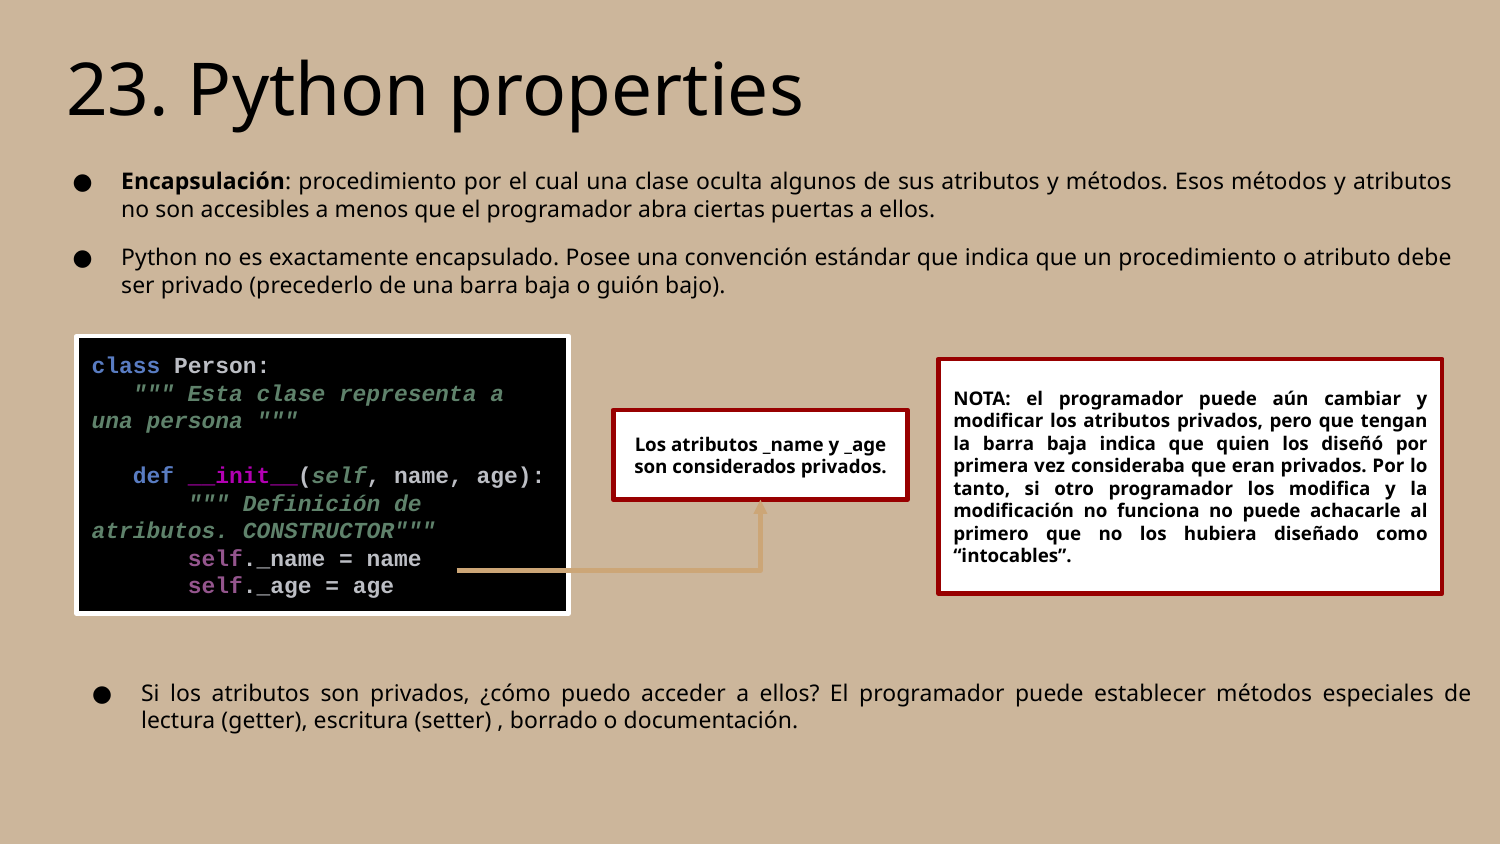

# 23. Python properties
Encapsulación: procedimiento por el cual una clase oculta algunos de sus atributos y métodos. Esos métodos y atributos no son accesibles a menos que el programador abra ciertas puertas a ellos.
Python no es exactamente encapsulado. Posee una convención estándar que indica que un procedimiento o atributo debe ser privado (precederlo de una barra baja o guión bajo).
class Person:
 """ Esta clase representa a una persona """
 def __init__(self, name, age):
 """ Definición de atributos. CONSTRUCTOR"""
 self._name = name
 self._age = age
NOTA: el programador puede aún cambiar y modificar los atributos privados, pero que tengan la barra baja indica que quien los diseñó por primera vez consideraba que eran privados. Por lo tanto, si otro programador los modifica y la modificación no funciona no puede achacarle al primero que no los hubiera diseñado como “intocables”.
Los atributos _name y _age son considerados privados.
Si los atributos son privados, ¿cómo puedo acceder a ellos? El programador puede establecer métodos especiales de lectura (getter), escritura (setter) , borrado o documentación.